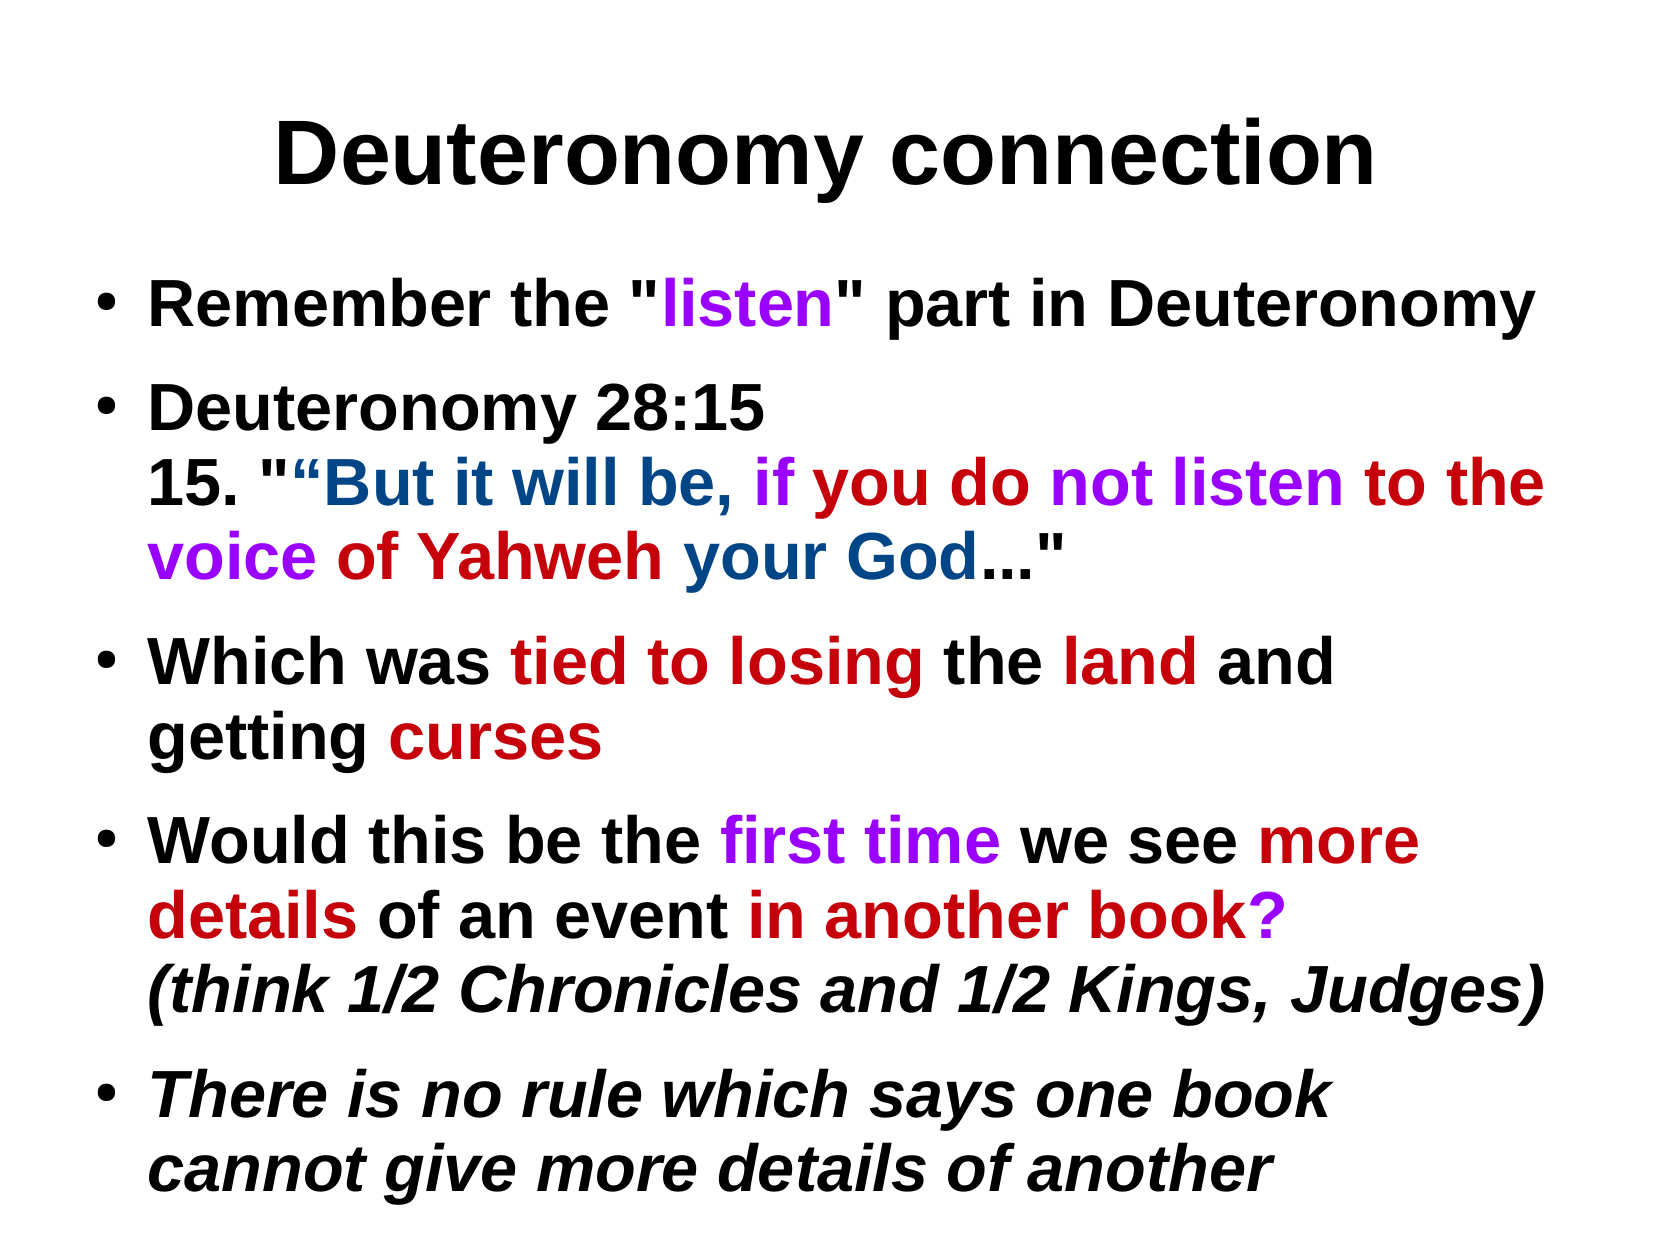

# Deuteronomy connection
Remember the "listen" part in Deuteronomy
Deuteronomy 28:15
15. "“But it will be, if you do not listen to the voice of Yahweh your God..."
Which was tied to losing the land and getting curses
Would this be the first time we see more details of an event in another book?
(think 1/2 Chronicles and 1/2 Kings, Judges)
There is no rule which says one book cannot give more details of another